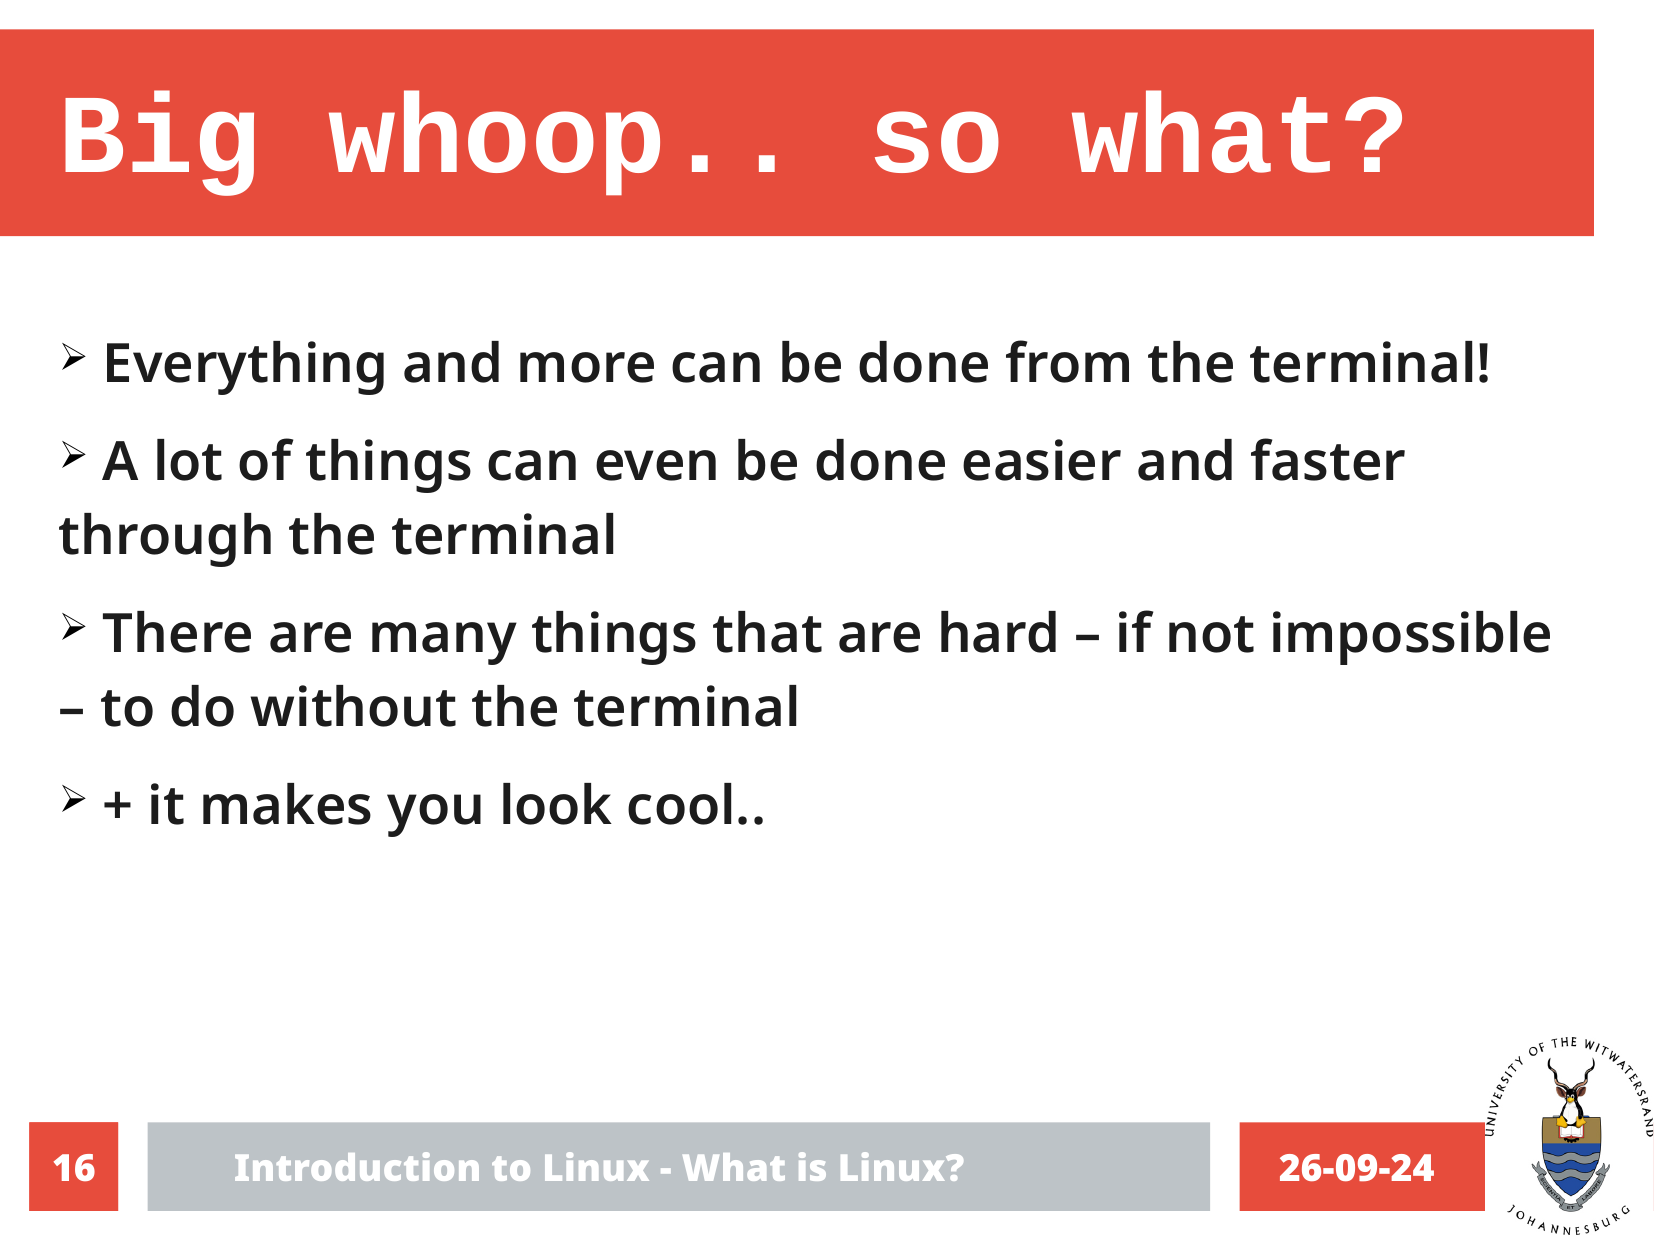

# Big whoop.. so what?
 Everything and more can be done from the terminal!
 A lot of things can even be done easier and faster through the terminal
 There are many things that are hard – if not impossible – to do without the terminal
 + it makes you look cool..
16
 Introduction to Linux - What is Linux?